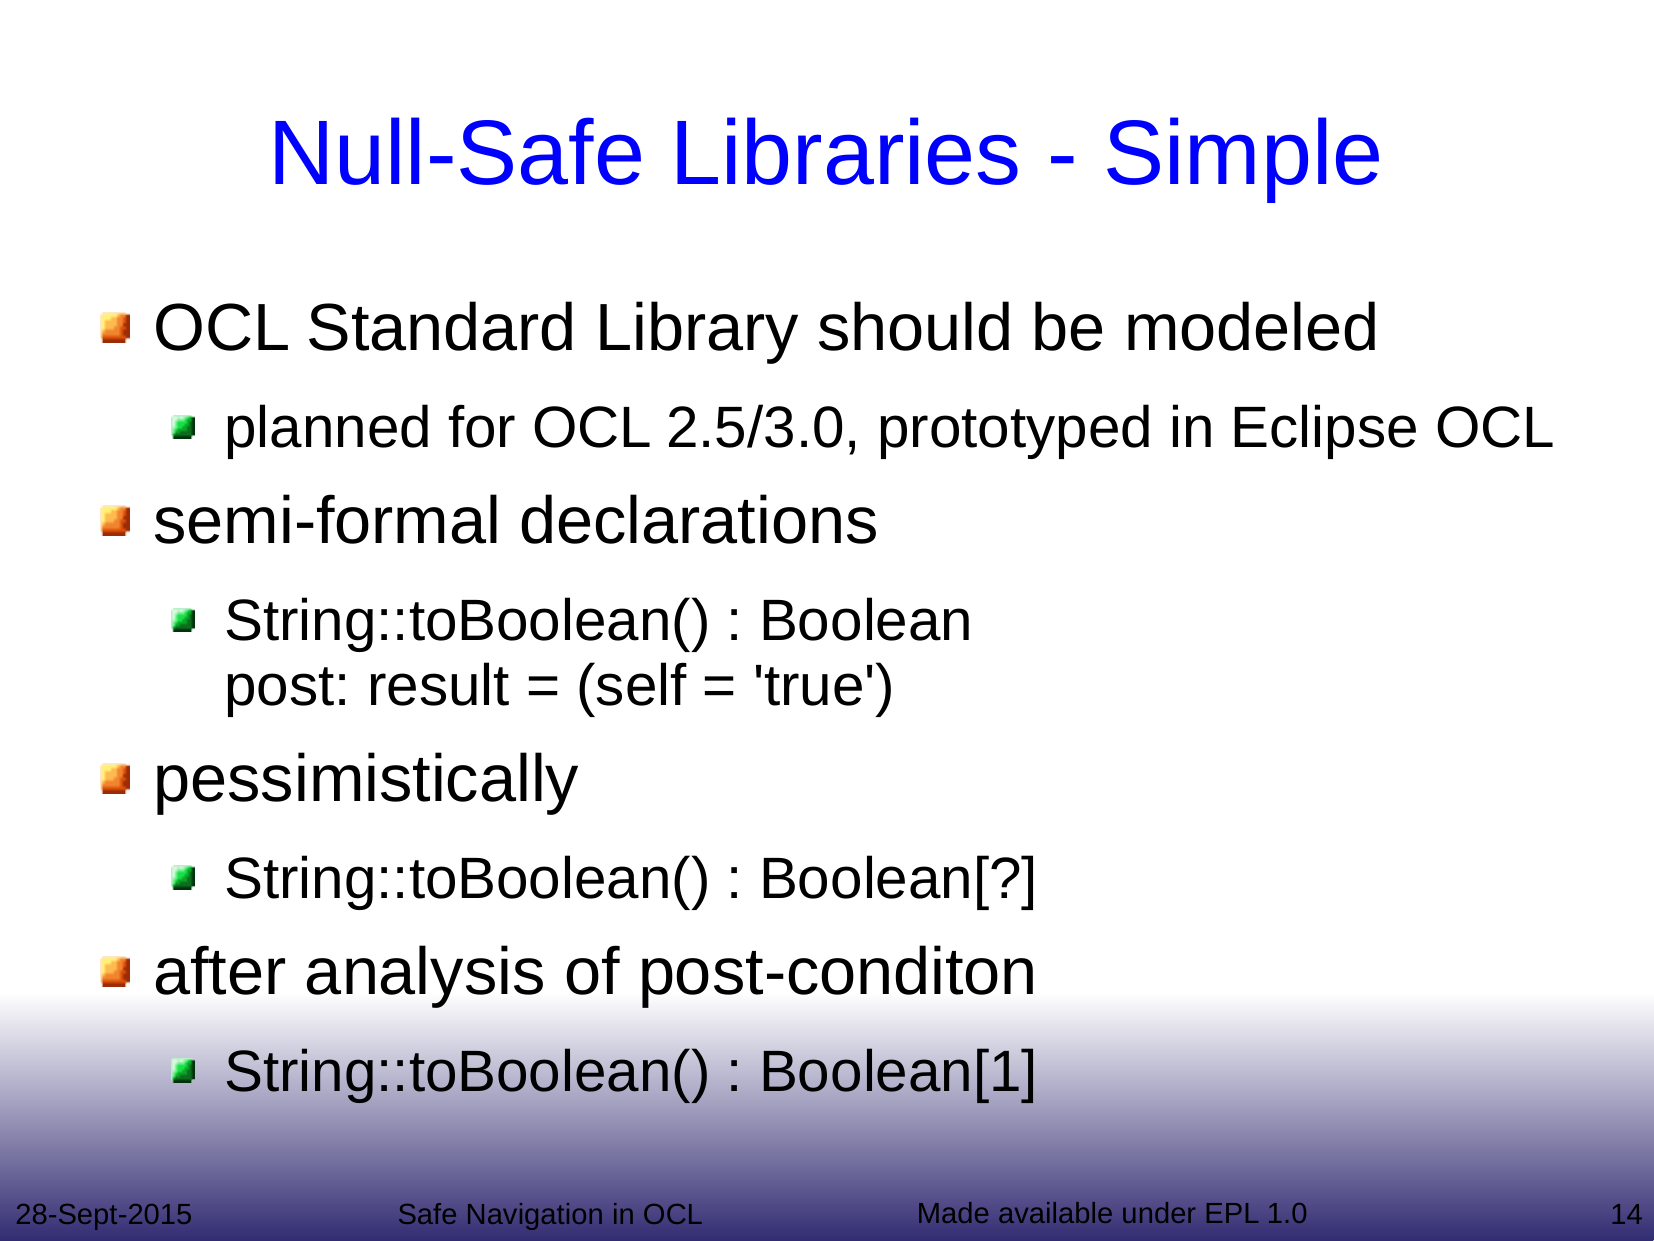

# Null-Safe Libraries - Simple
OCL Standard Library should be modeled
planned for OCL 2.5/3.0, prototyped in Eclipse OCL
semi-formal declarations
String::toBoolean() : Boolean
post: result = (self = 'true')
pessimistically
String::toBoolean() : Boolean[?]
after analysis of post-conditon
String::toBoolean() : Boolean[1]
28-Sept-2015
Safe Navigation in OCL
14